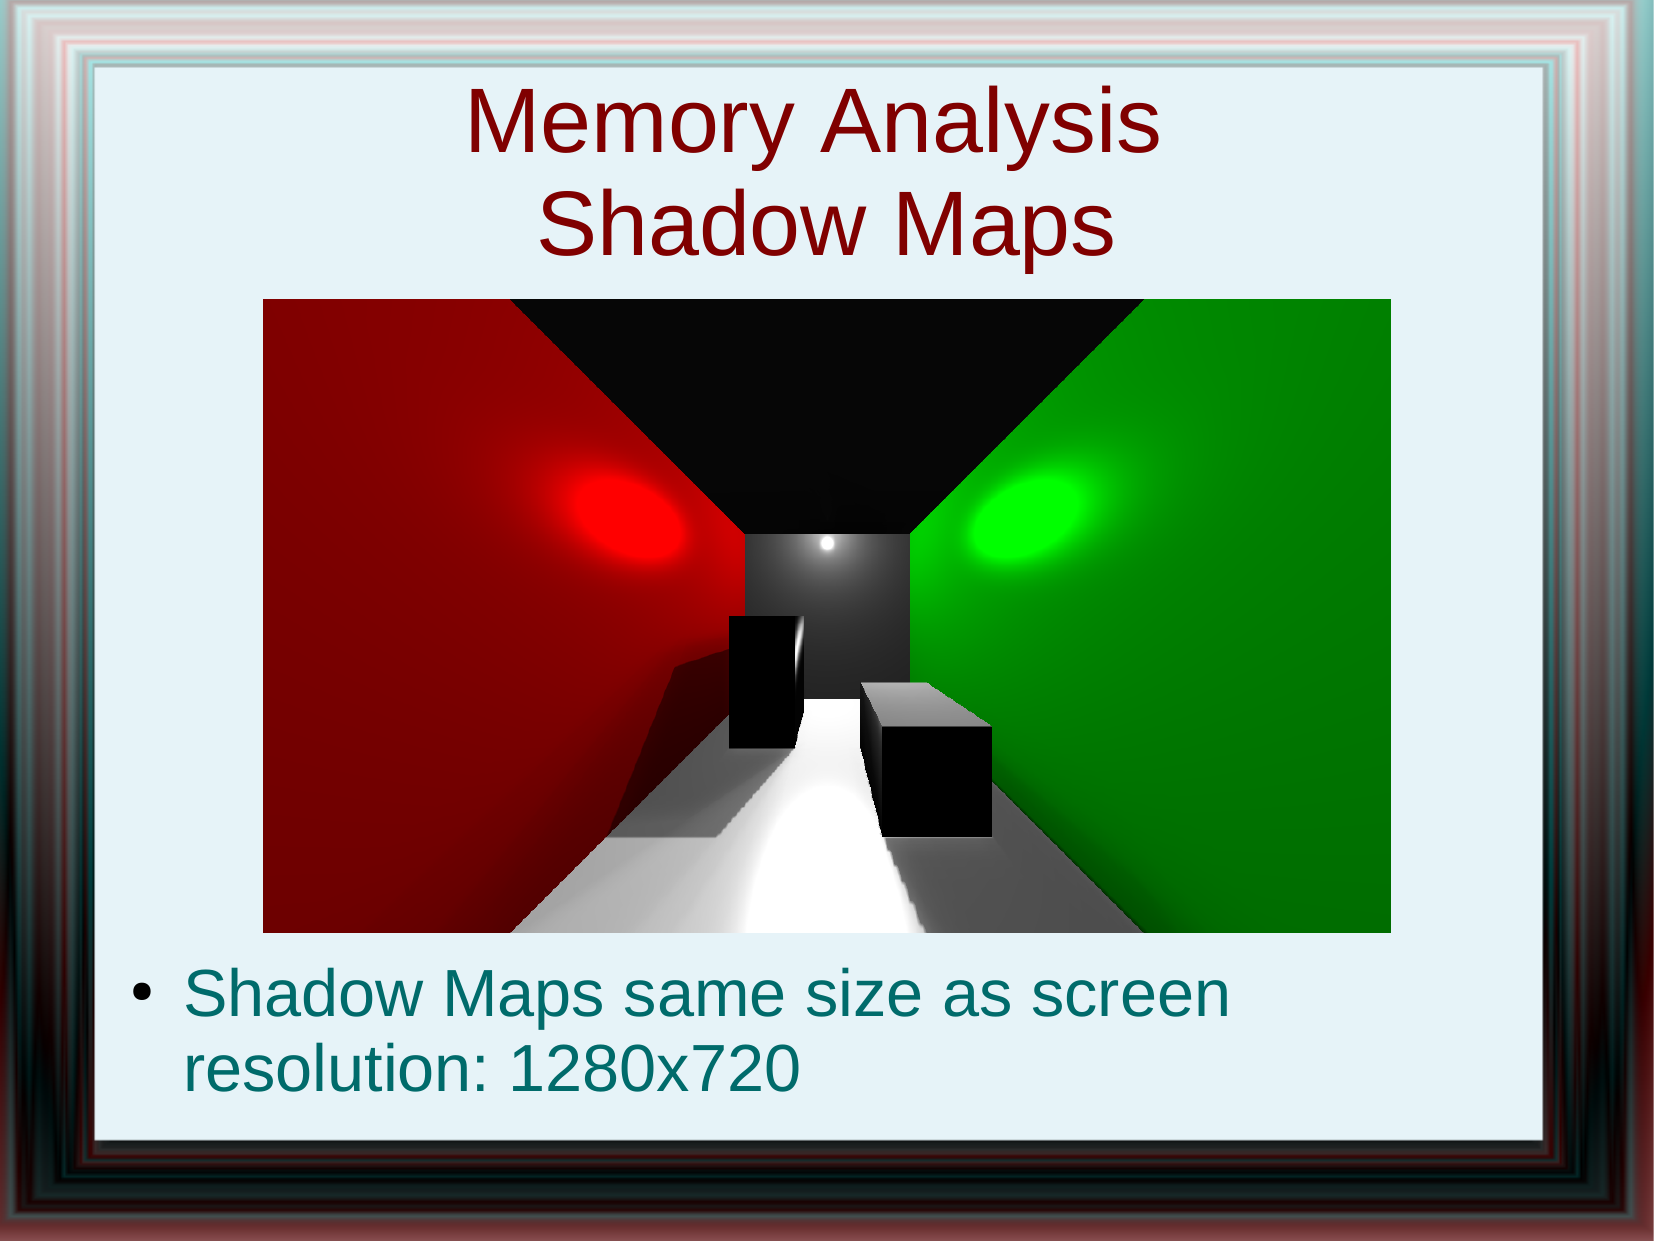

# Memory Analysis Shadow Maps
Shadow Maps same size as screen resolution: 1280x720